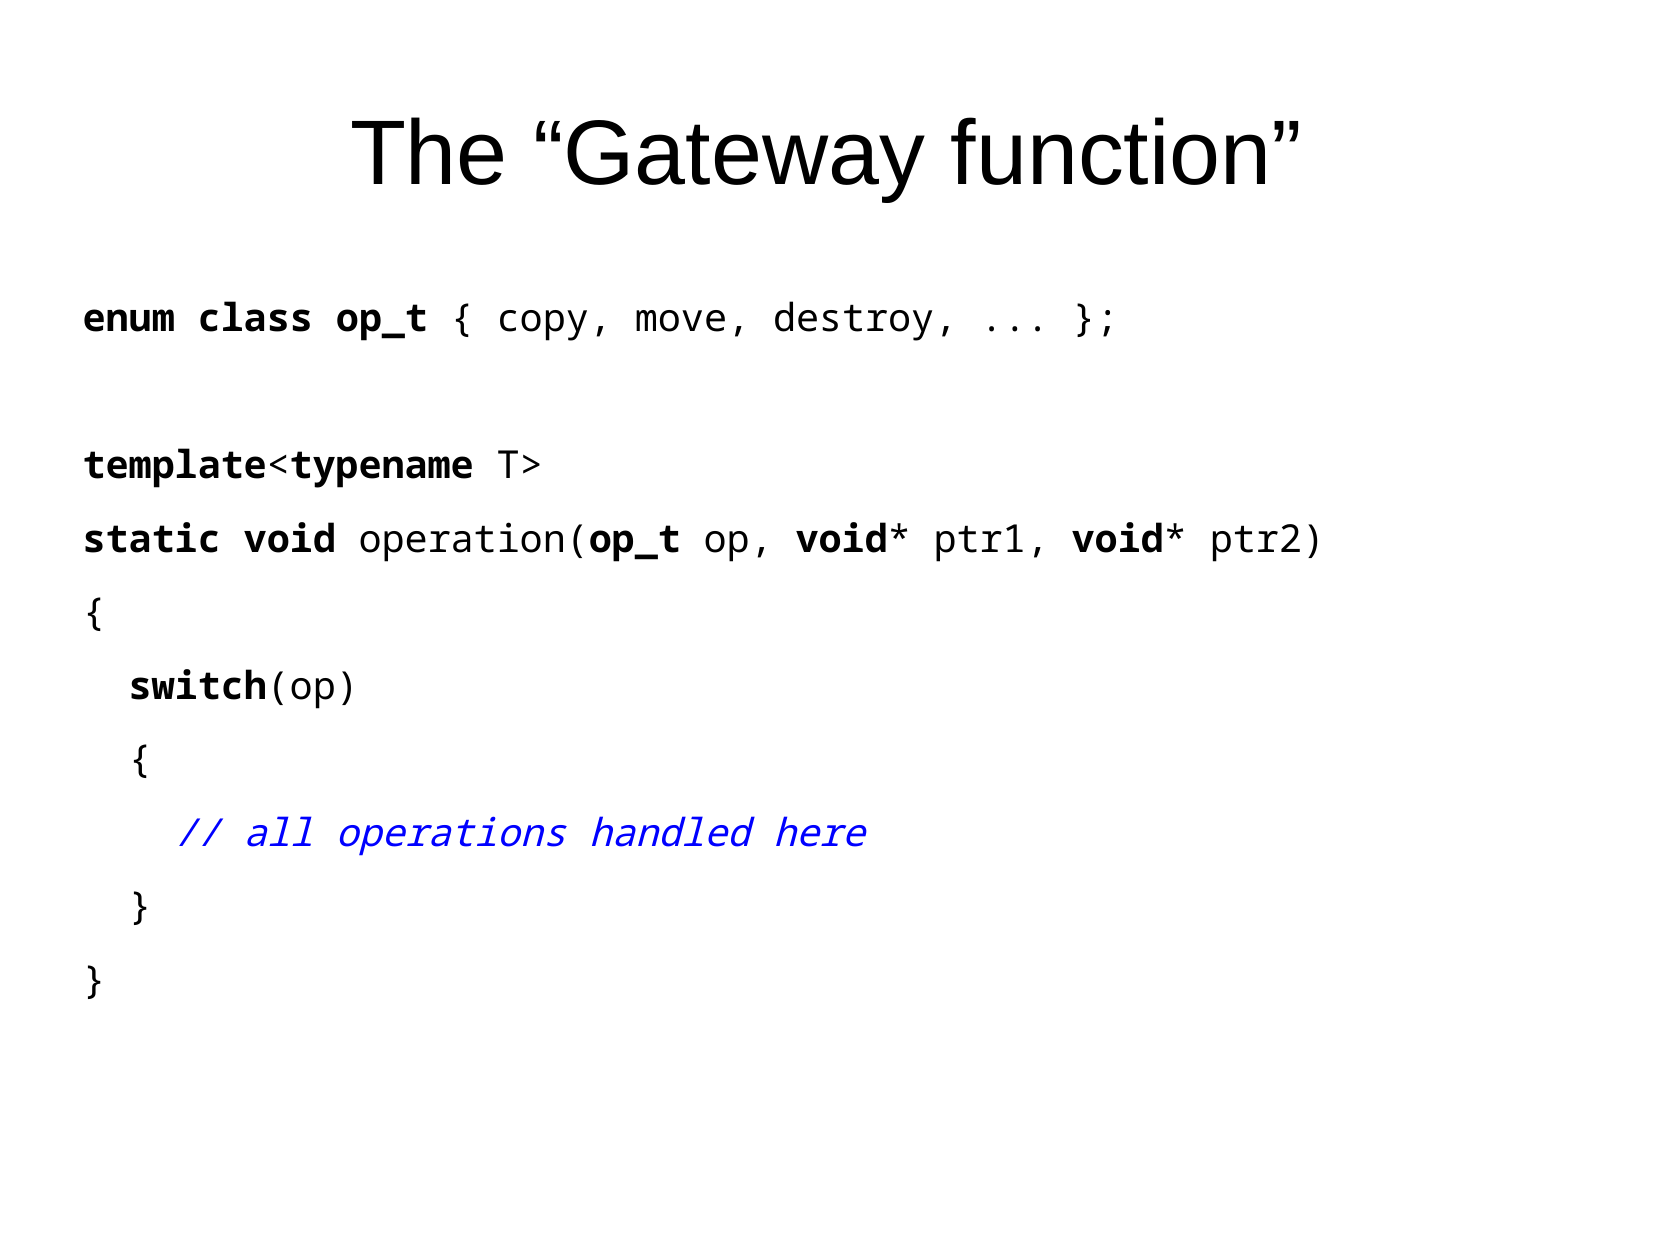

# The “Gateway function”
enum class op_t { copy, move, destroy, ... };
template<typename T>
static void operation(op_t op, void* ptr1, void* ptr2)
{
 switch(op)
 {
 // all operations handled here
 }
}